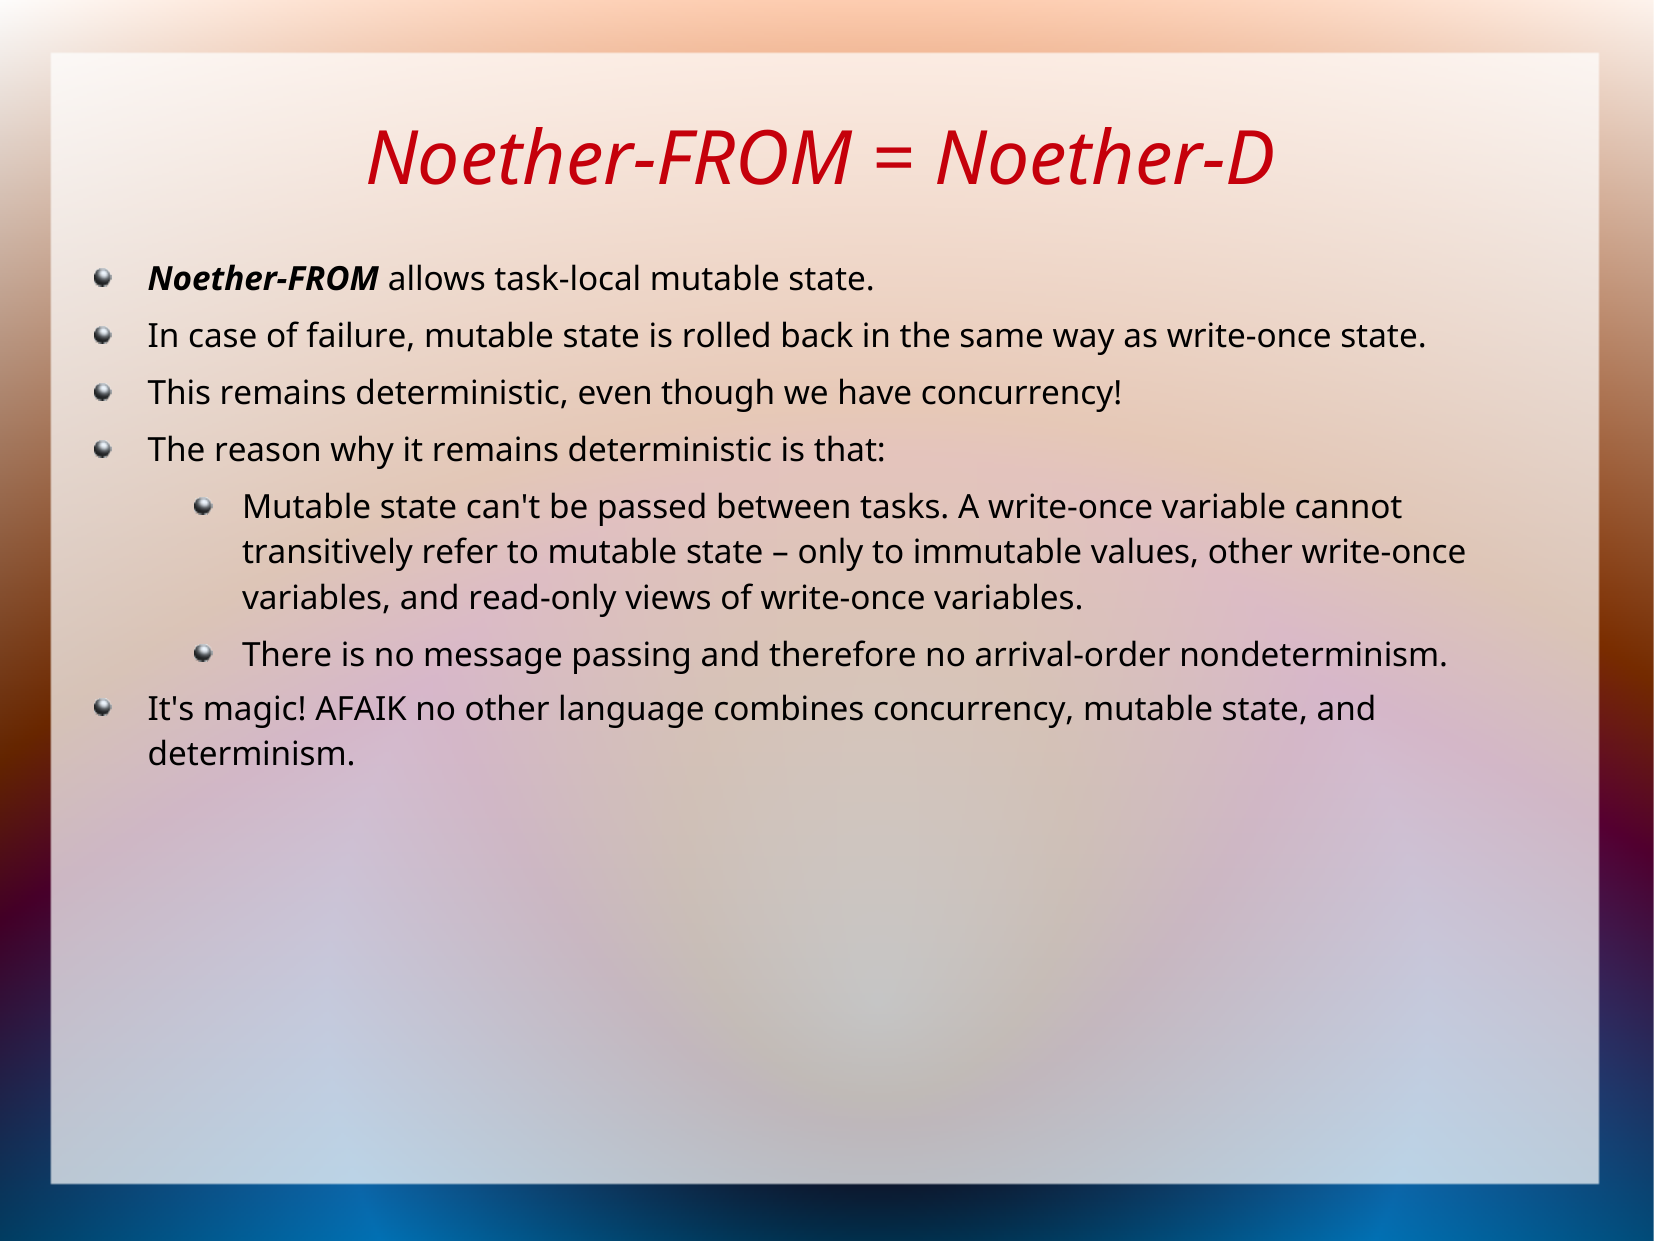

# Noether-FROM = Noether-D
Noether-FROM allows task-local mutable state.
In case of failure, mutable state is rolled back in the same way as write-once state.
This remains deterministic, even though we have concurrency!
The reason why it remains deterministic is that:
Mutable state can't be passed between tasks. A write-once variable cannot transitively refer to mutable state – only to immutable values, other write-once variables, and read-only views of write-once variables.
There is no message passing and therefore no arrival-order nondeterminism.
It's magic! AFAIK no other language combines concurrency, mutable state, and determinism.